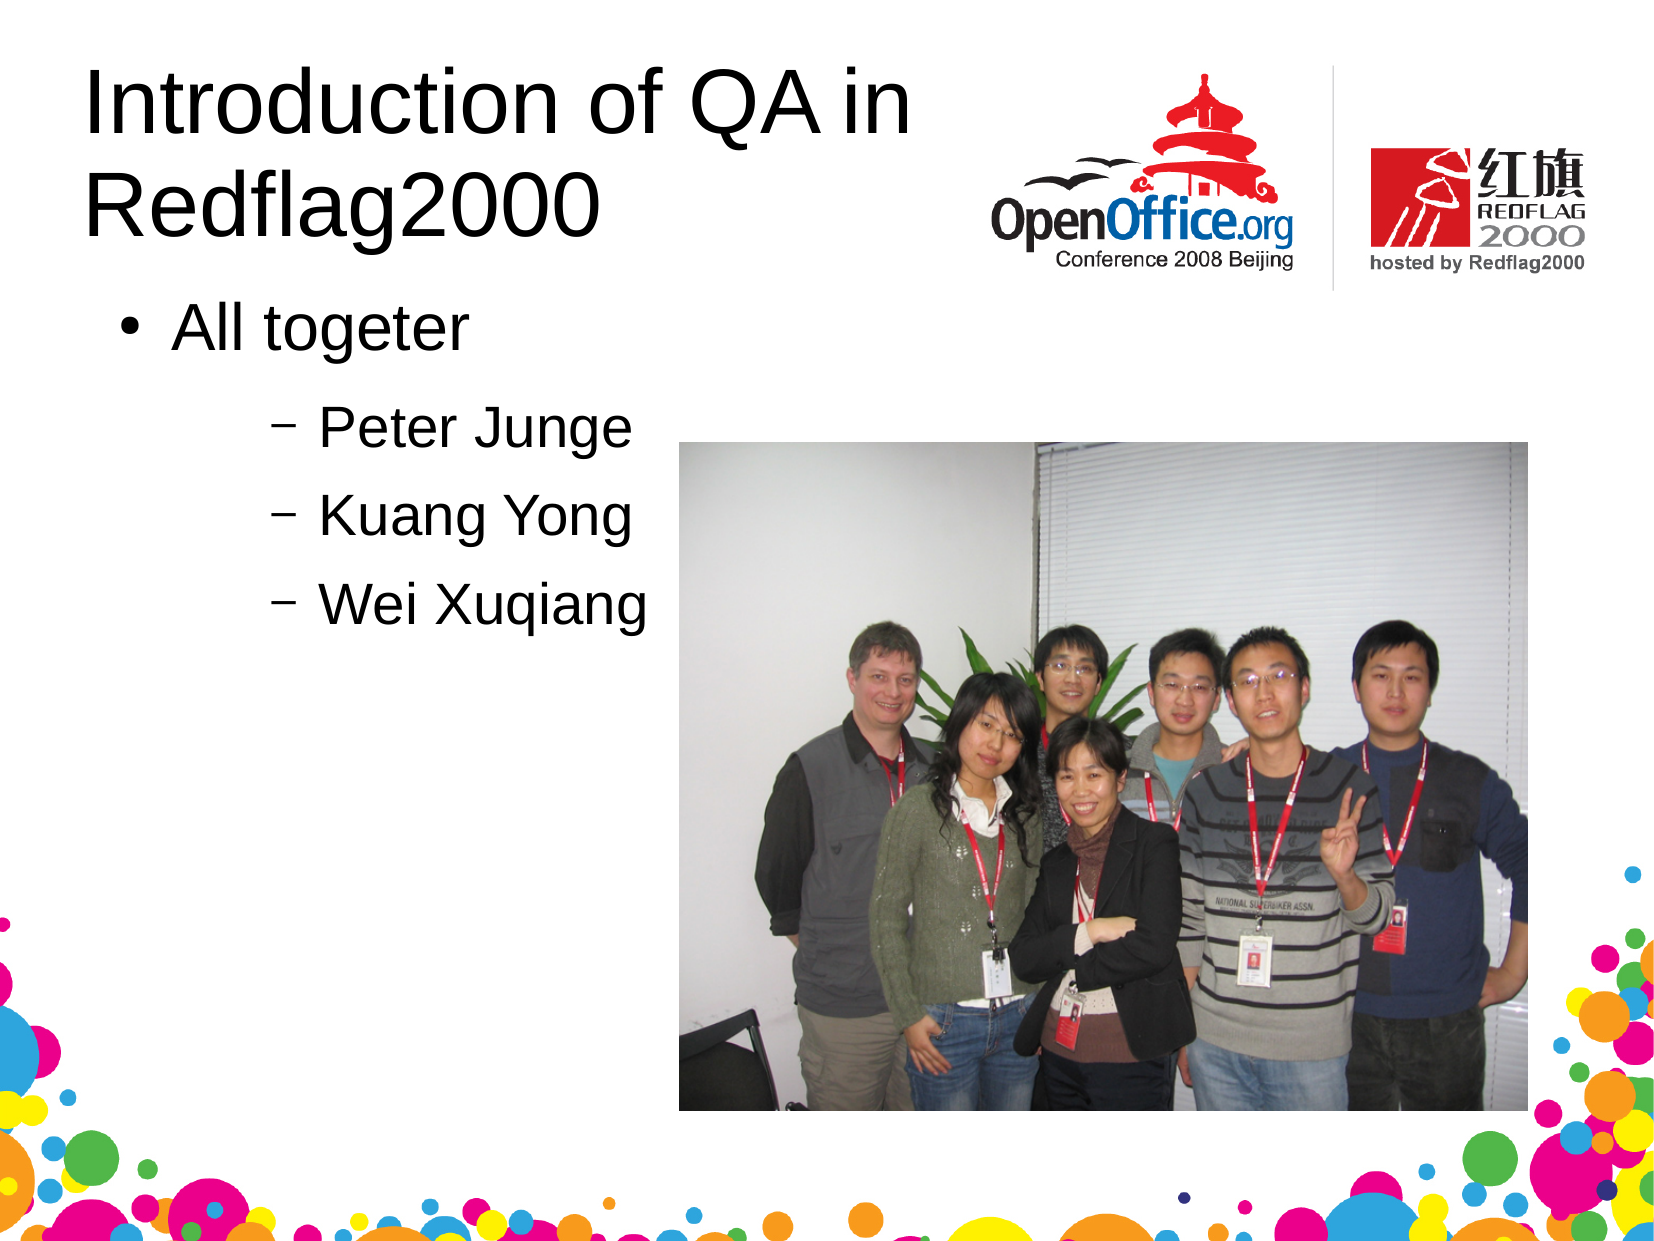

# Introduction of QA in Redflag2000
All togeter
Peter Junge
Kuang Yong
Wei Xuqiang